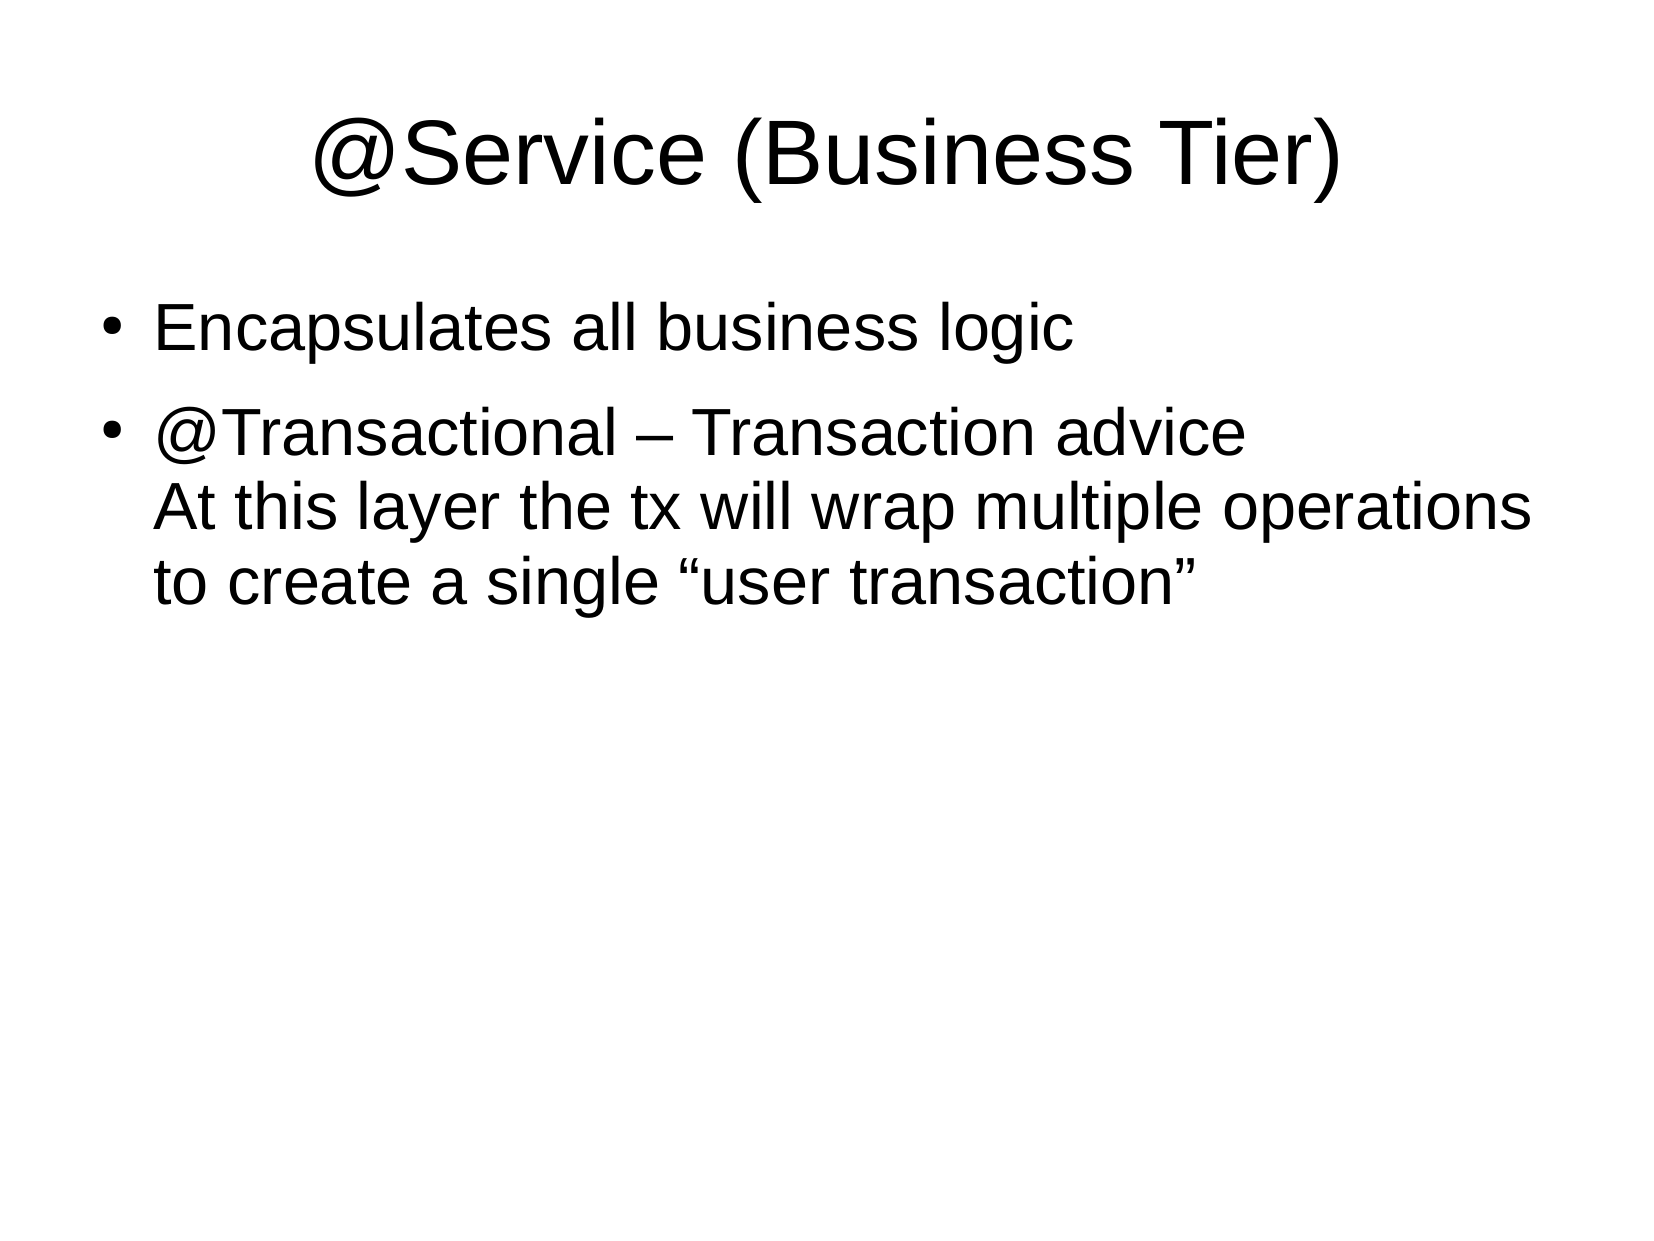

# @Service (Business Tier)
Encapsulates all business logic
@Transactional – Transaction advice
At this layer the tx will wrap multiple operations to create a single “user transaction”